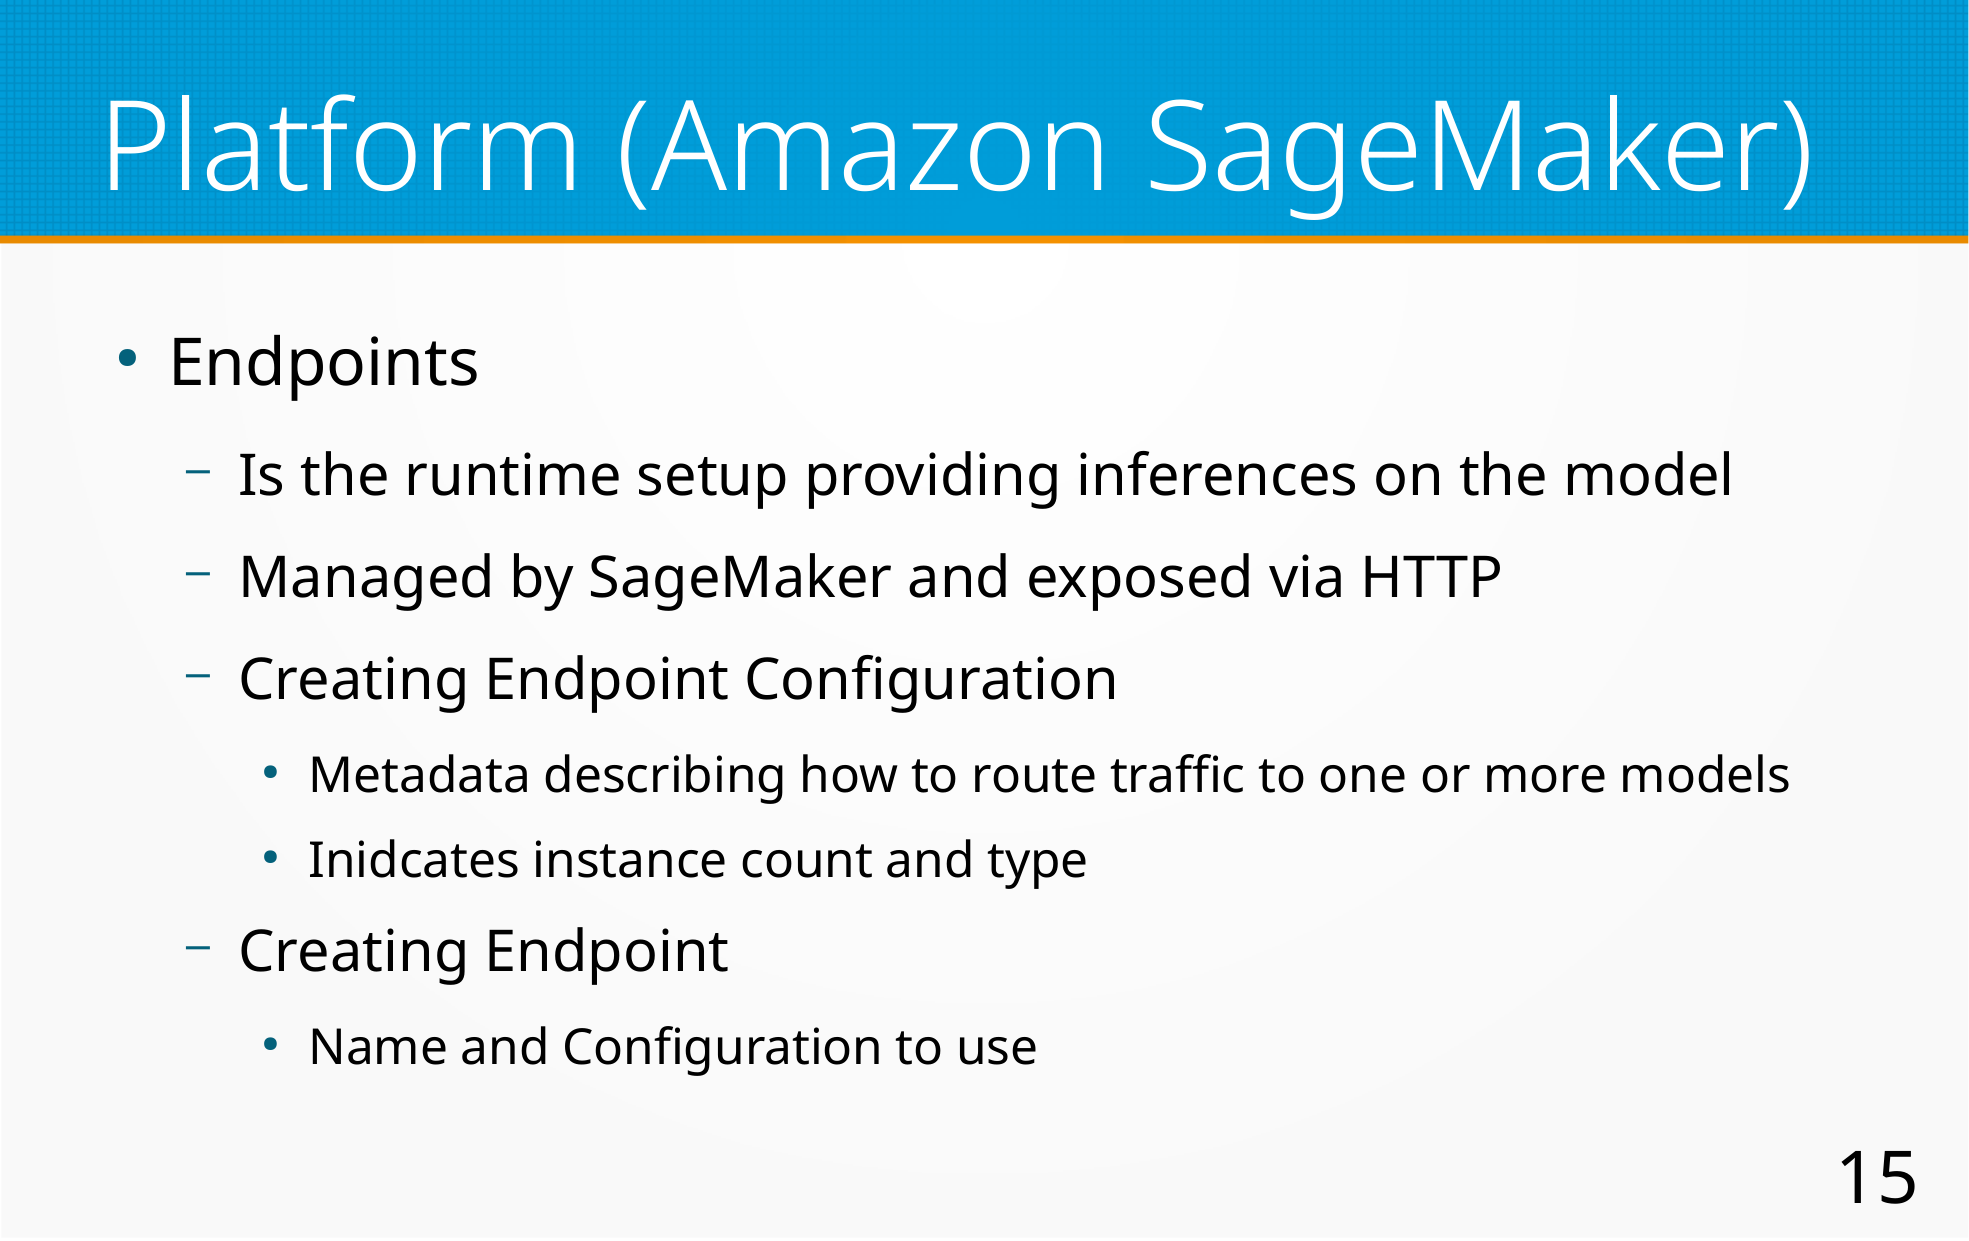

# Platform (Amazon SageMaker)
Endpoints
Is the runtime setup providing inferences on the model
Managed by SageMaker and exposed via HTTP
Creating Endpoint Configuration
Metadata describing how to route traffic to one or more models
Inidcates instance count and type
Creating Endpoint
Name and Configuration to use
15